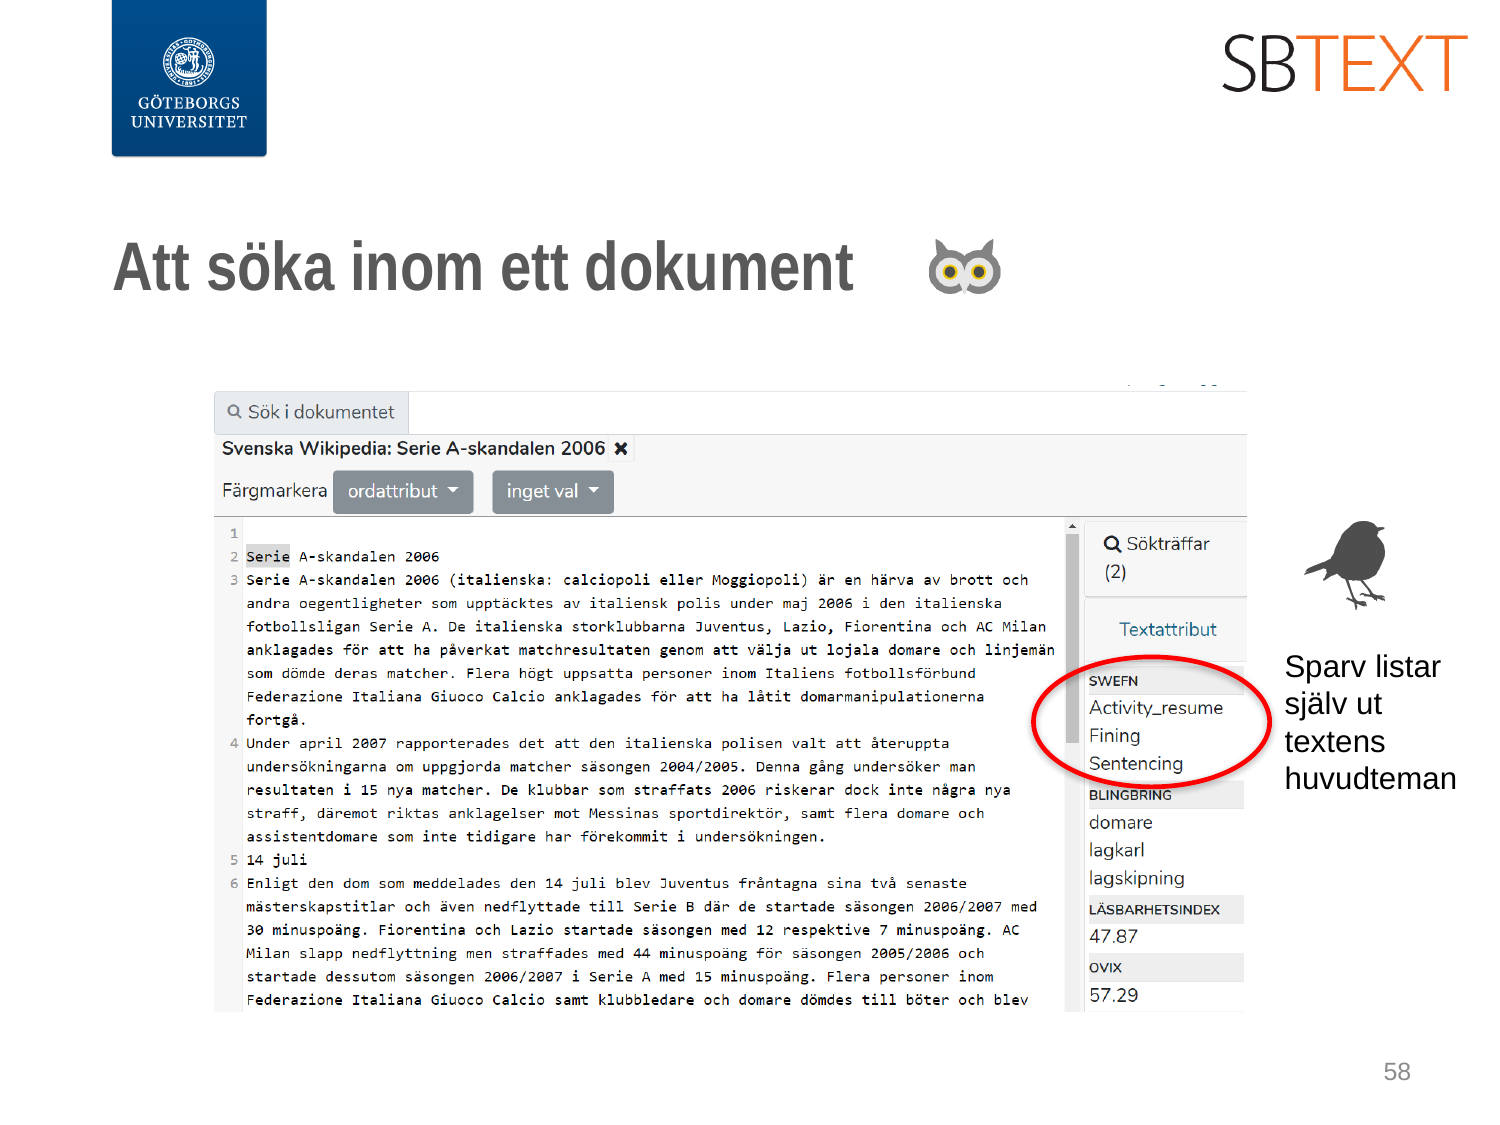

# Att söka inom ett dokument
Sparv listar själv ut textens huvudteman